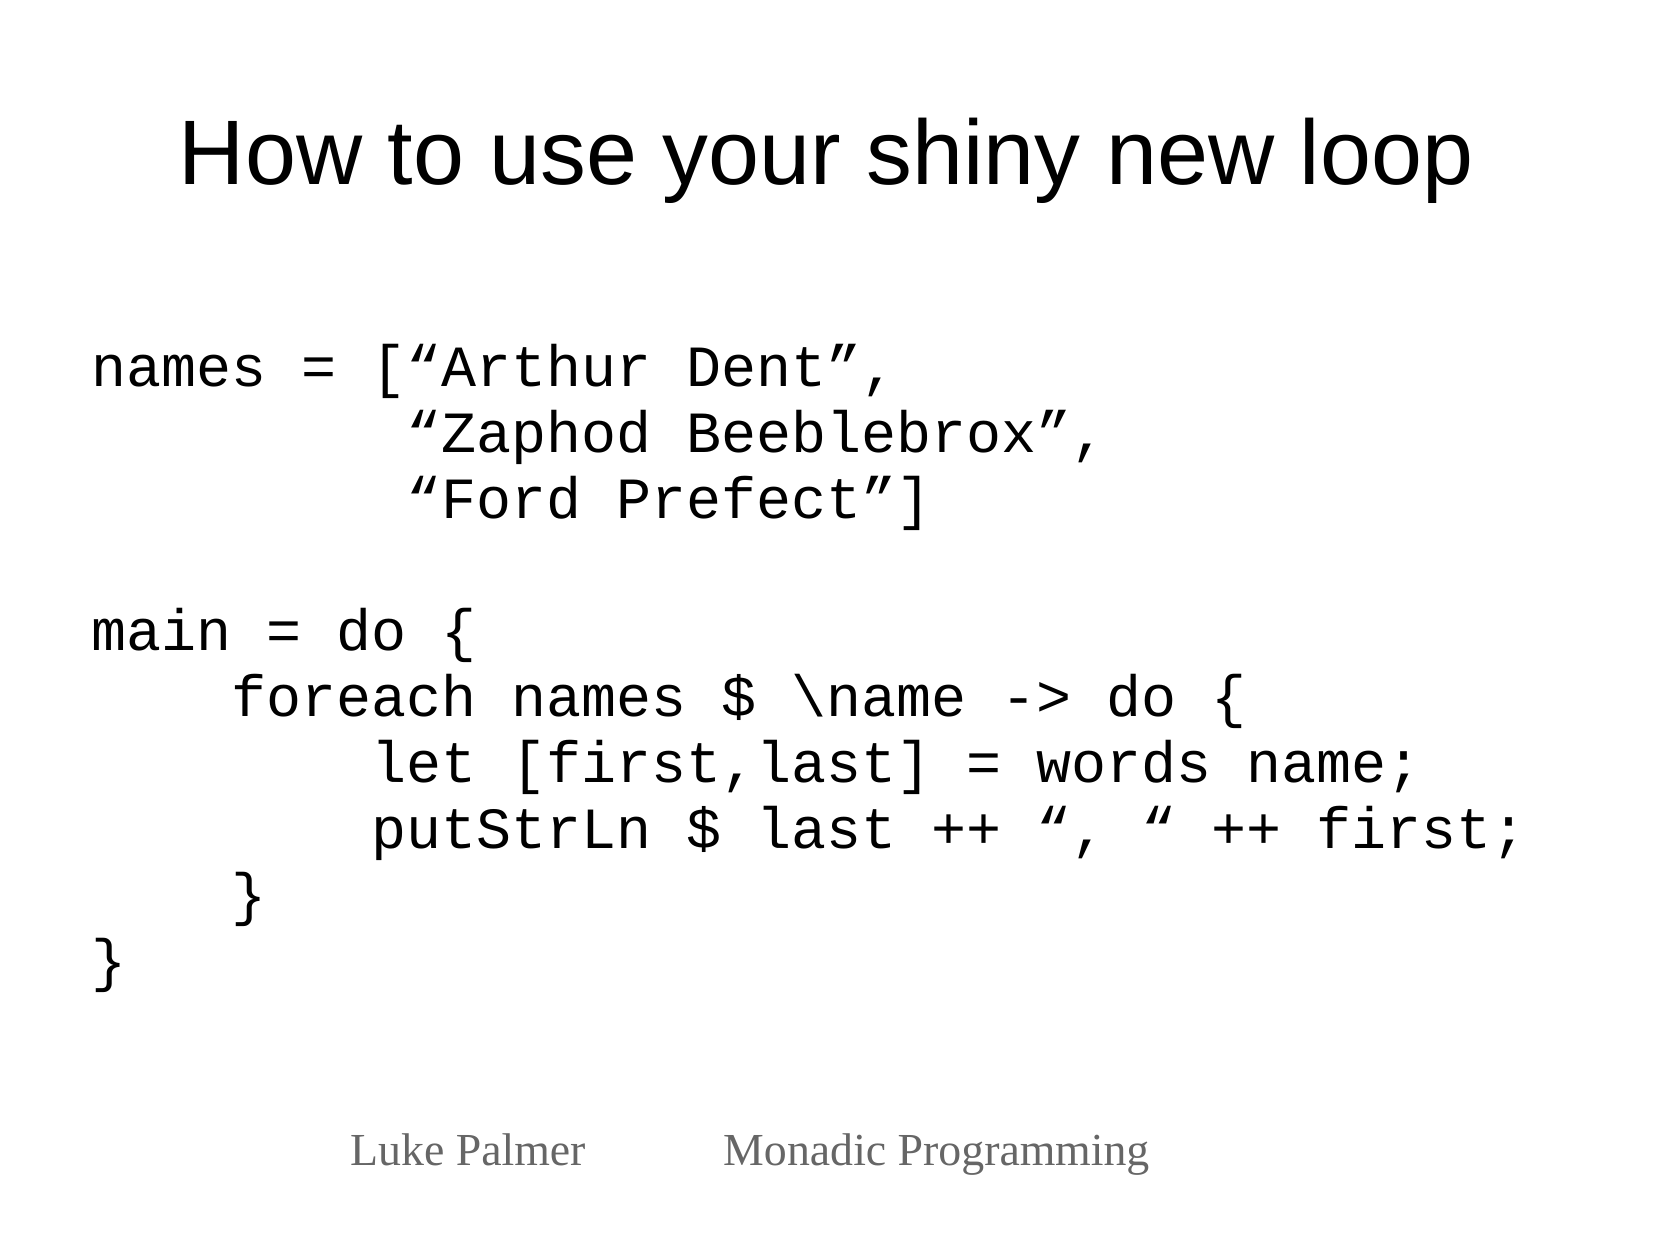

# How to use your shiny new loop
names = [“Arthur Dent”,
 “Zaphod Beeblebrox”,
 “Ford Prefect”]
main = do {
 foreach names $ \name -> do {
 let [first,last] = words name;
 putStrLn $ last ++ “, “ ++ first;
 }
}